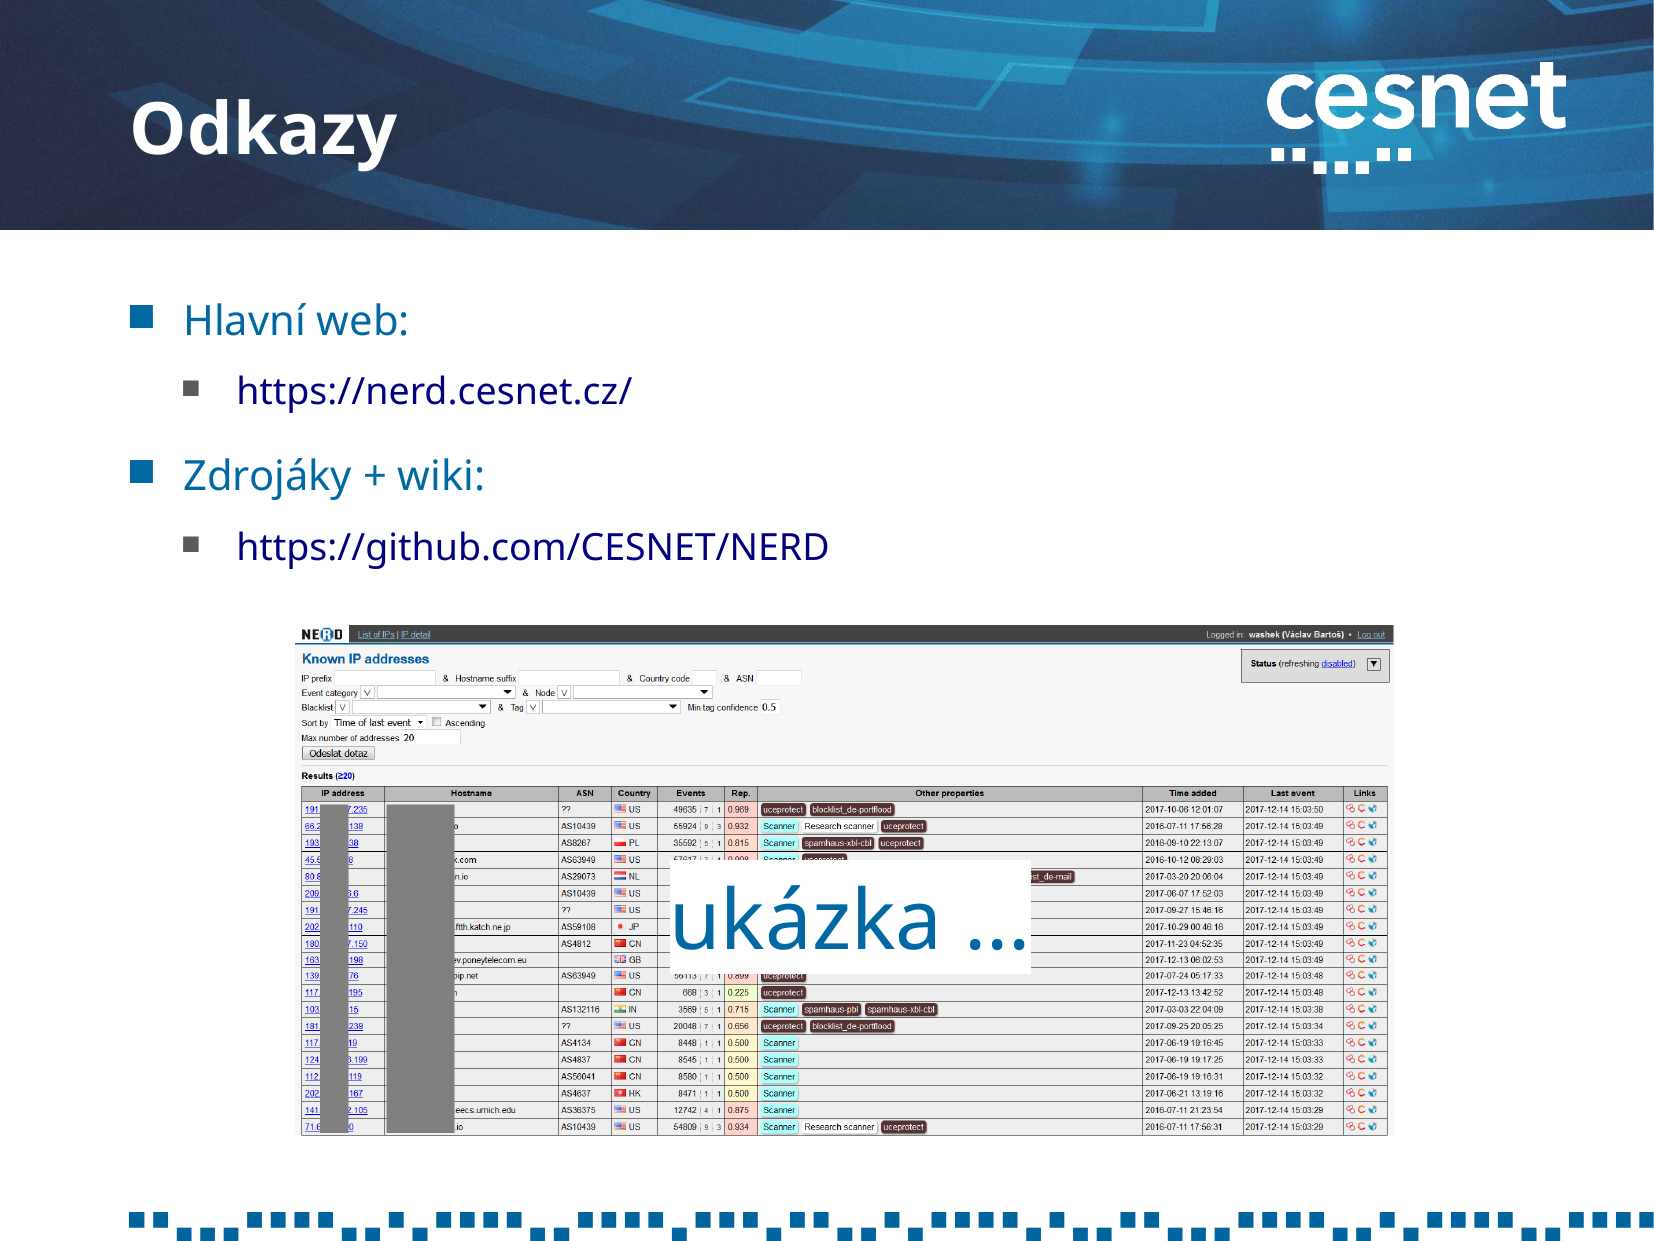

# Odkazy
Hlavní web:
https://nerd.cesnet.cz/
Zdrojáky + wiki:
https://github.com/CESNET/NERD
ukázka ...